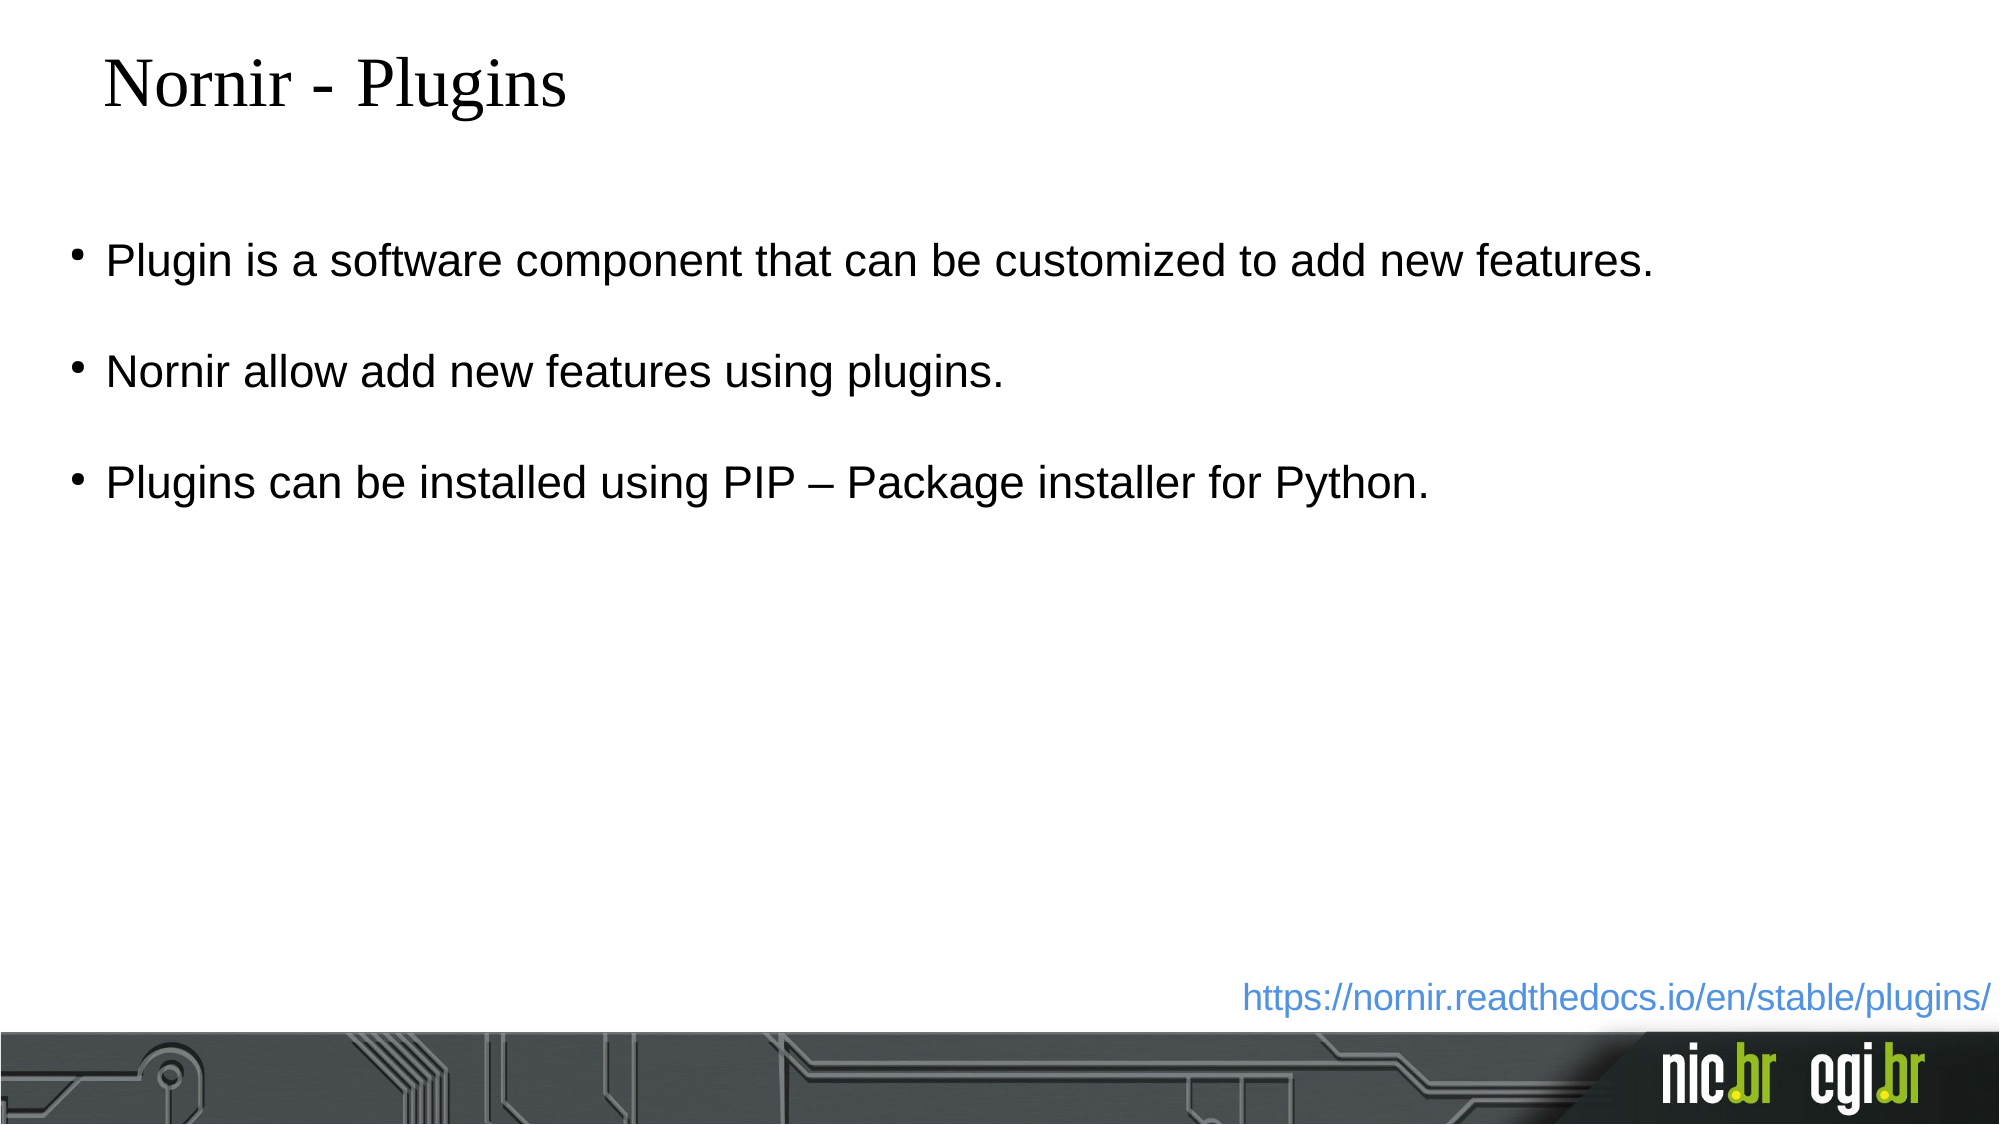

# Nornir - Plugins
Plugin is a software component that can be customized to add new features.
Nornir allow add new features using plugins.
Plugins can be installed using PIP – Package installer for Python.
https://nornir.readthedocs.io/en/stable/plugins/